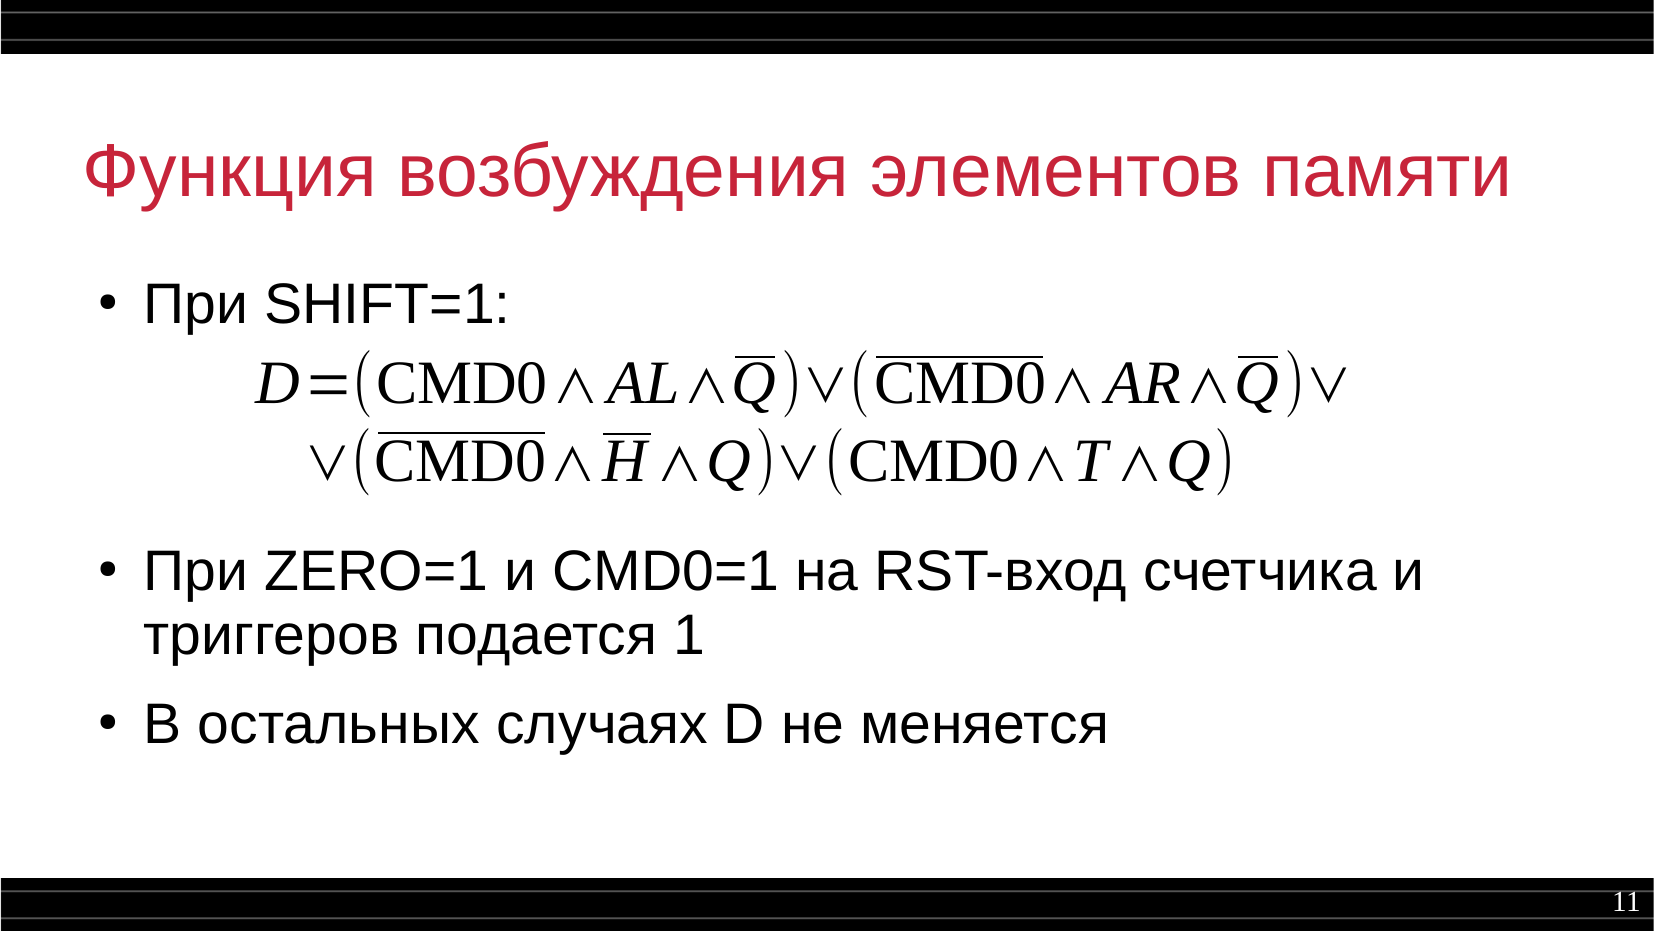

# Функция возбуждения элементов памяти
При SHIFT=1:
При ZERO=1 и CMD0=1 на RST-вход счетчика и триггеров подается 1
В остальных случаях D не меняется